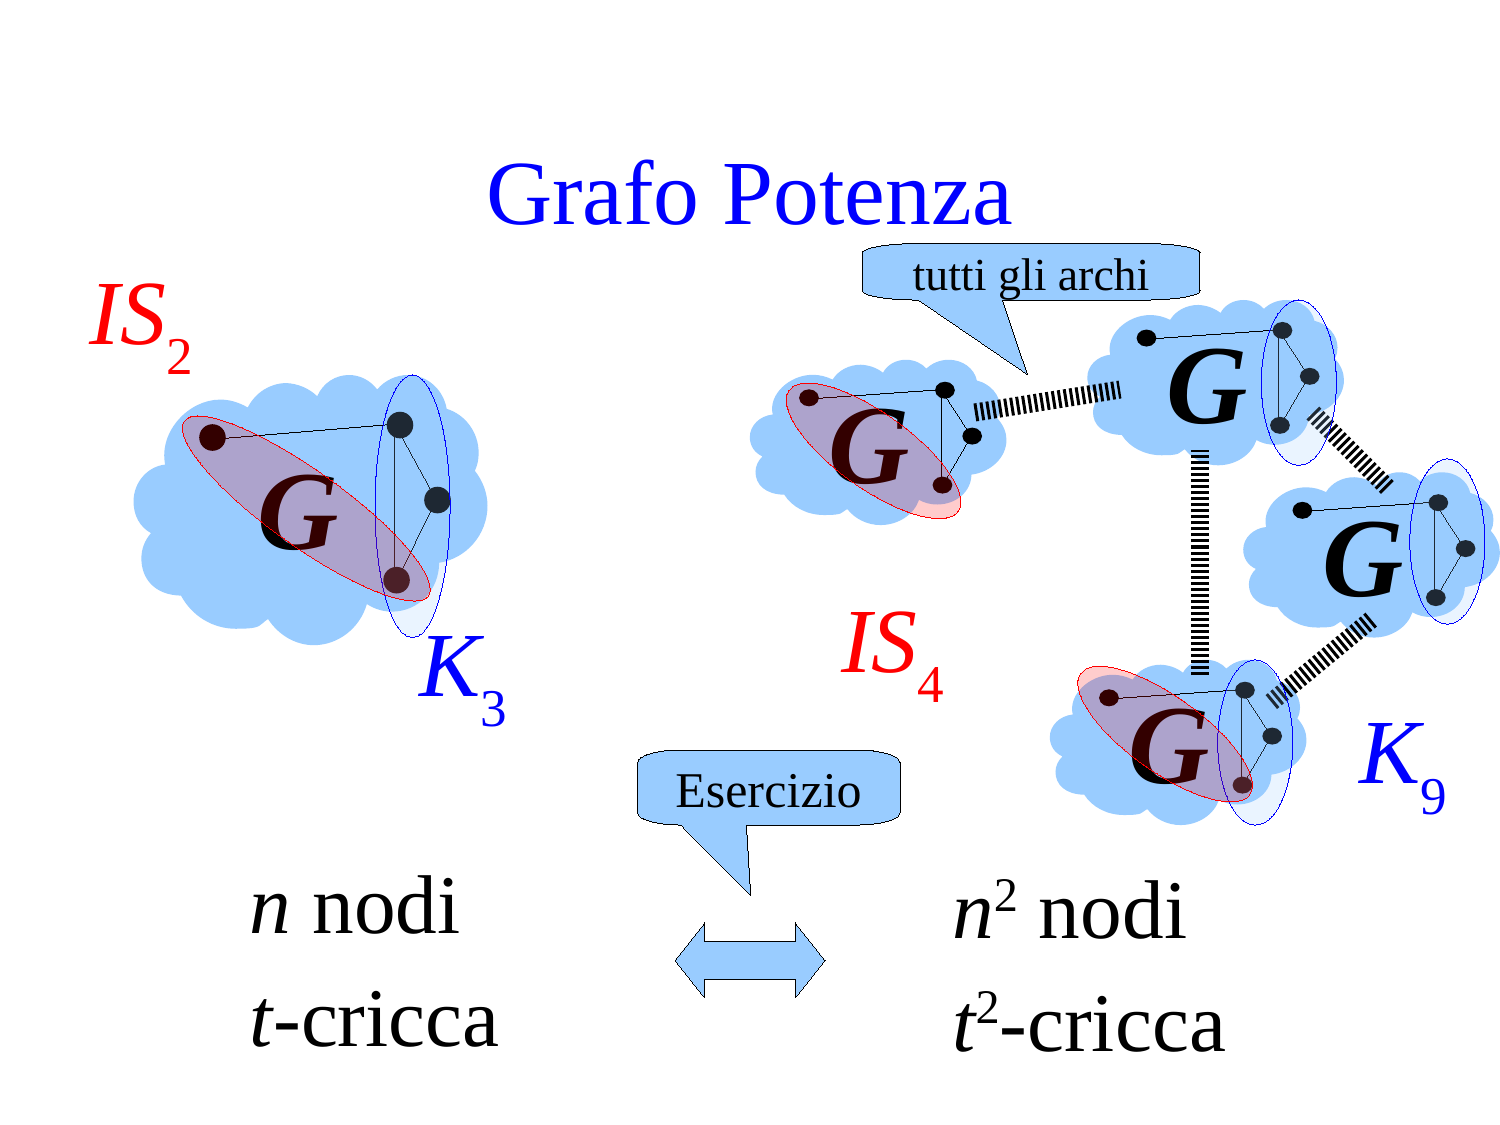

# Grafo Potenza
tutti gli archi
IS2
G
G
G
G
K9
IS4
G
K3
Esercizio
n nodi
n2 nodi
t-cricca
t2-cricca